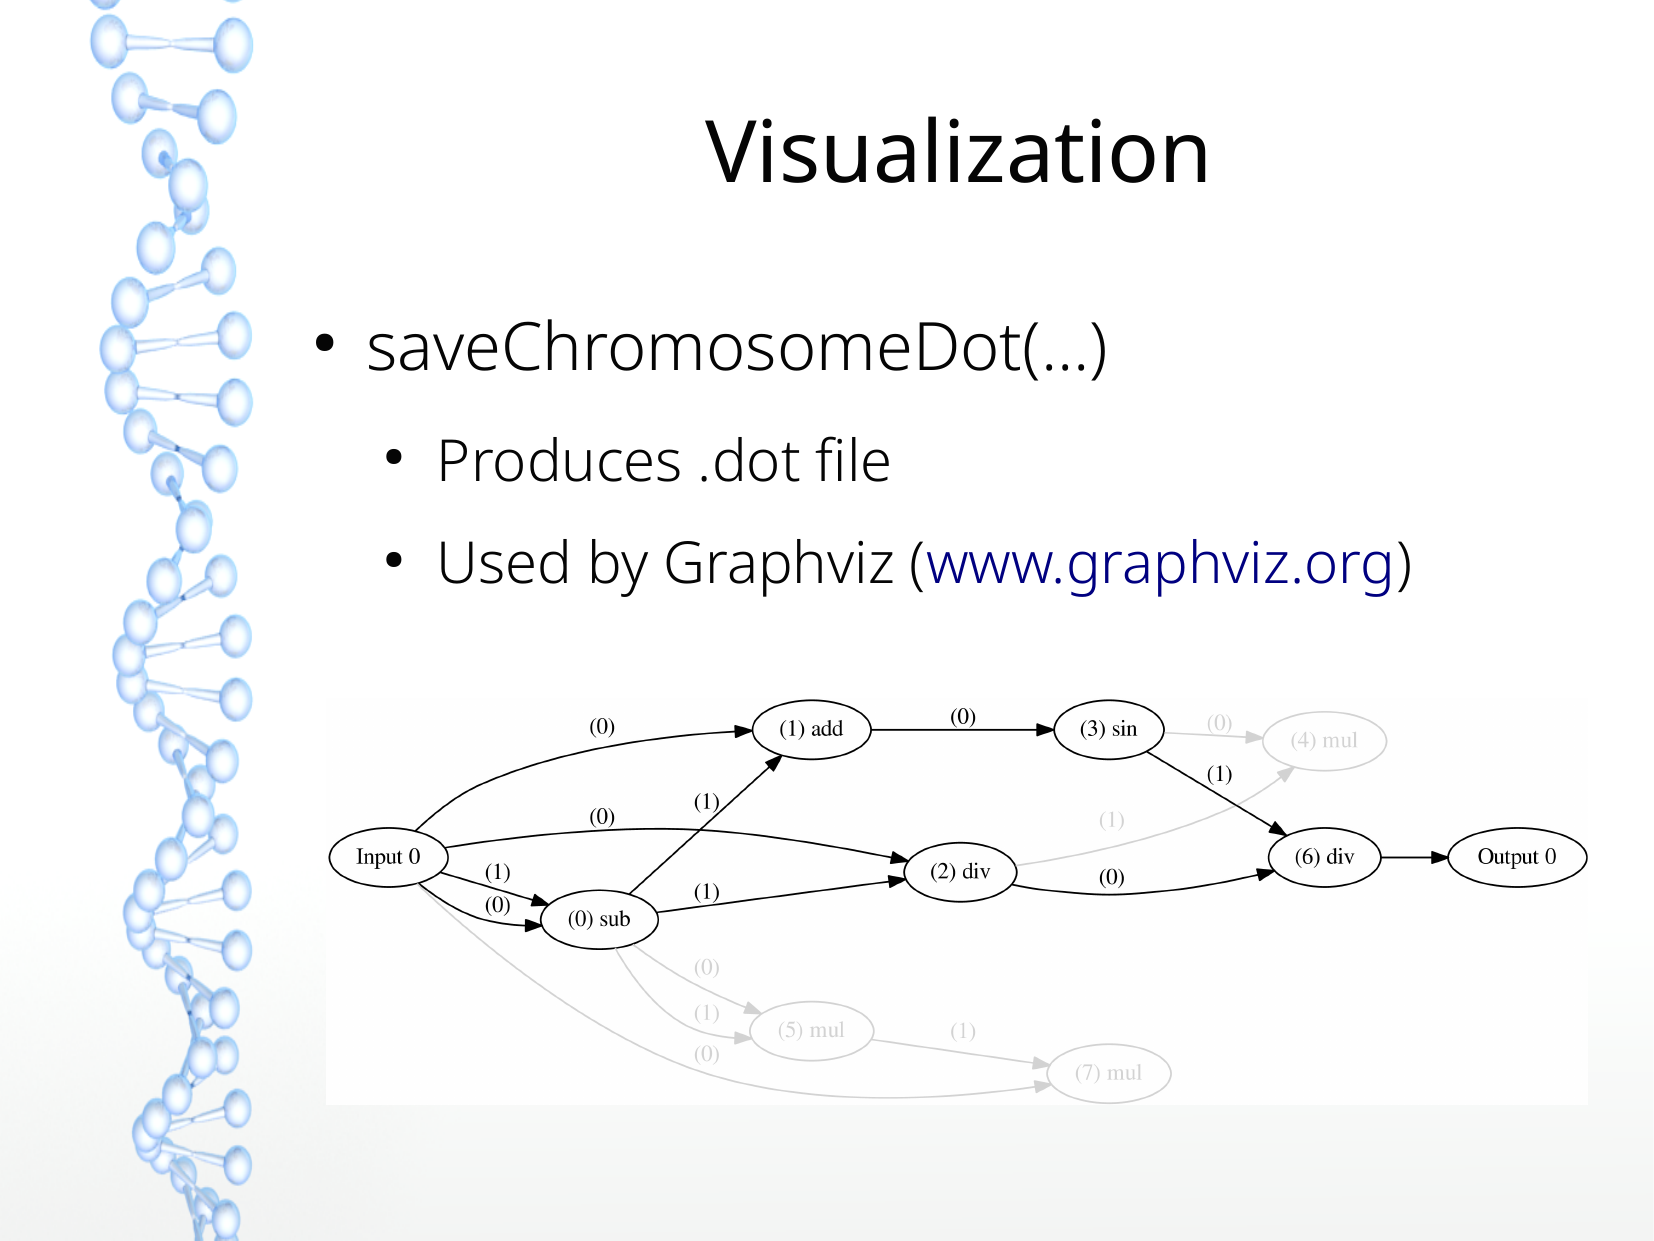

# Visualization
saveChromosomeDot(...)
Produces .dot file
Used by Graphviz (www.graphviz.org)